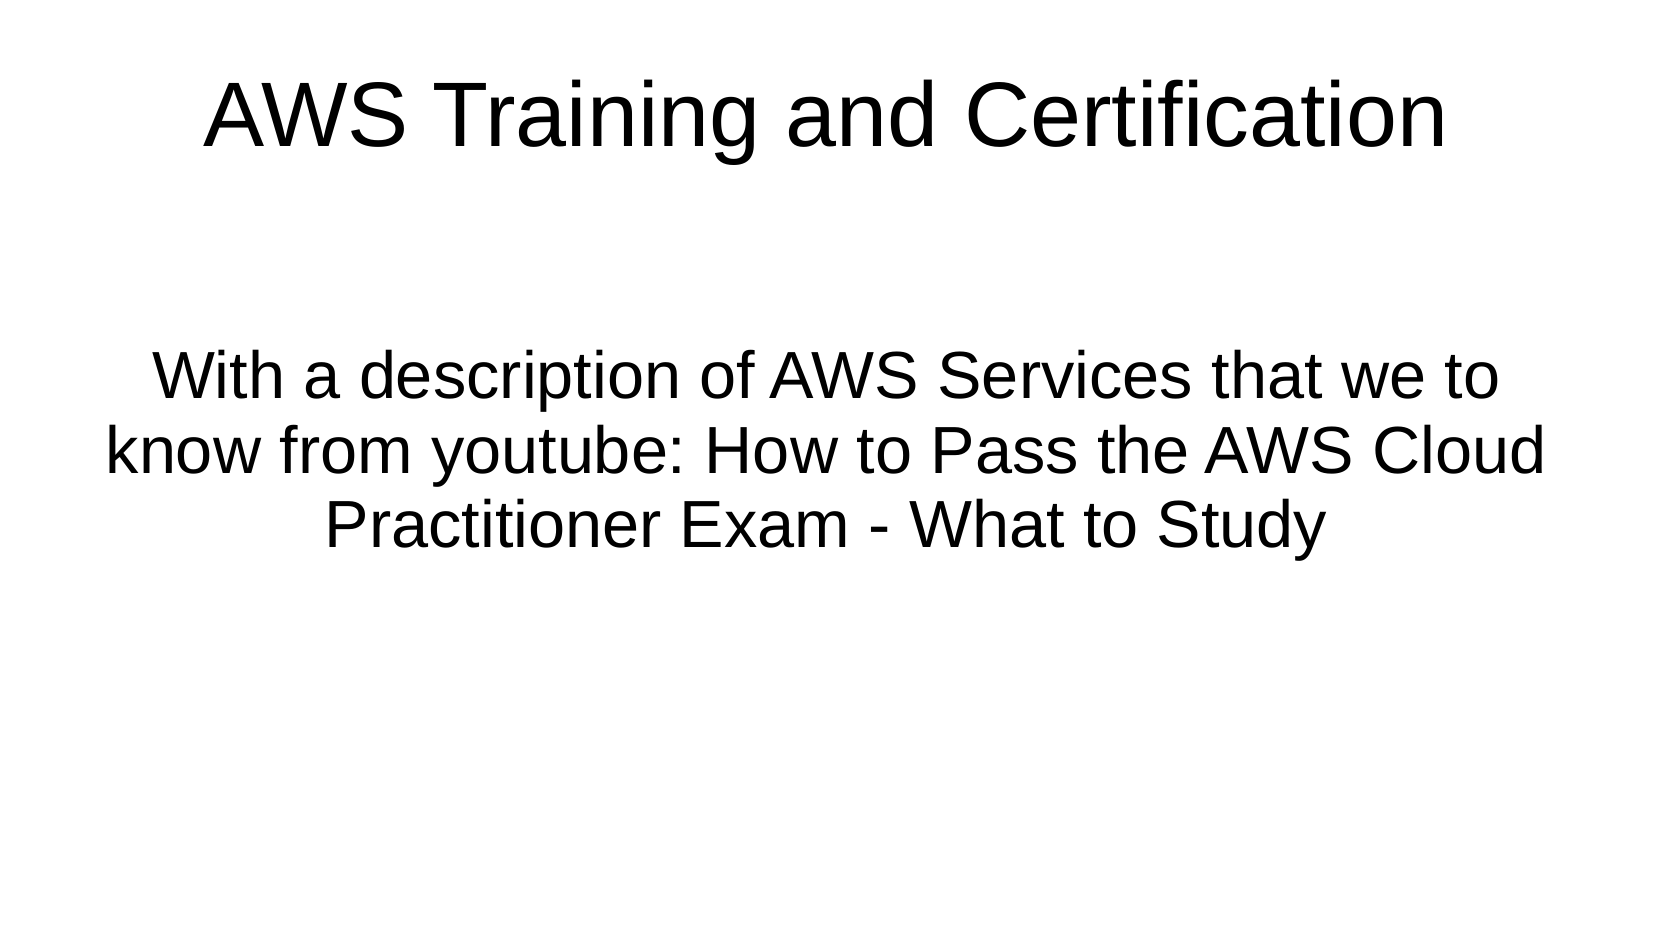

# AWS Training and Certification
With a description of AWS Services that we to know from youtube: How to Pass the AWS Cloud Practitioner Exam - What to Study